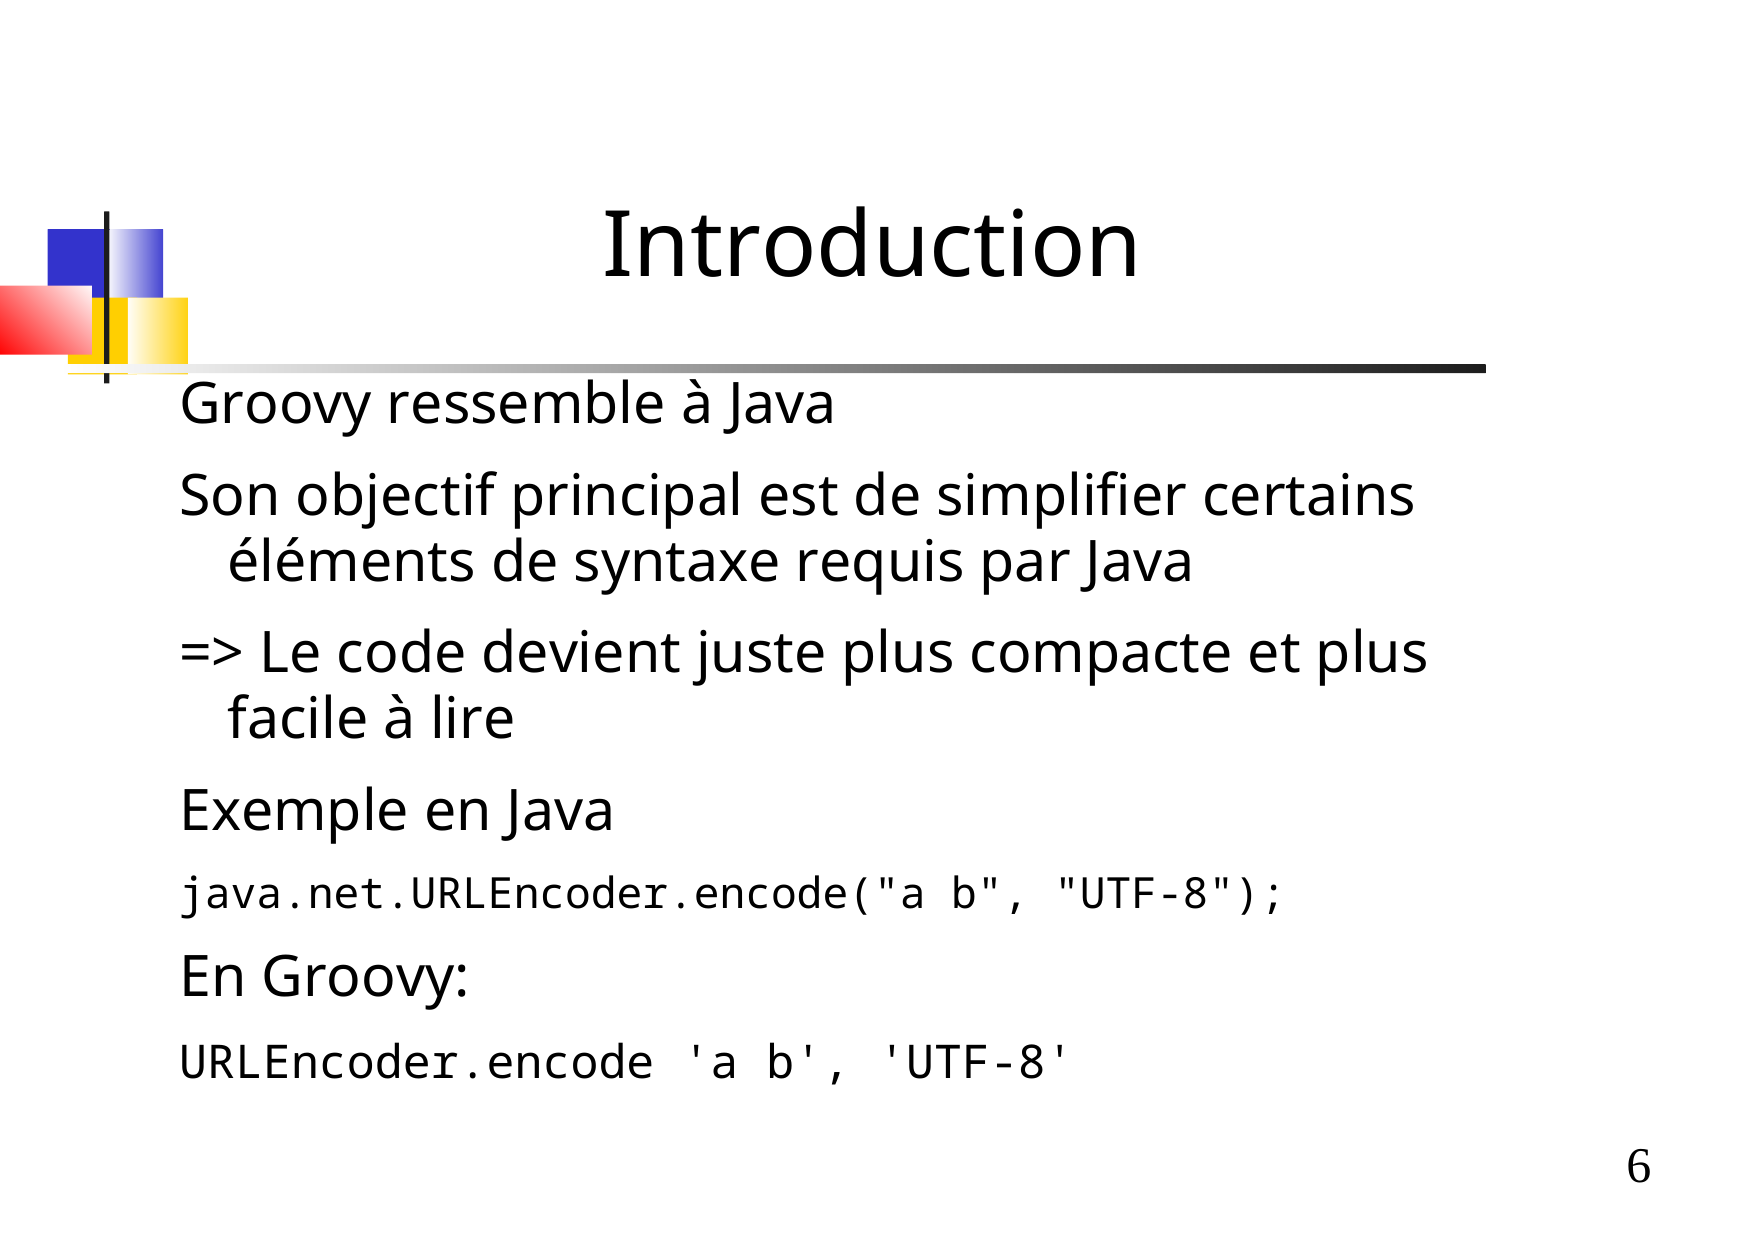

# Introduction
Groovy ressemble à Java
Son objectif principal est de simplifier certains éléments de syntaxe requis par Java
=> Le code devient juste plus compacte et plus facile à lire
Exemple en Java
java.net.URLEncoder.encode("a b", "UTF-8");
En Groovy:
URLEncoder.encode 'a b', 'UTF-8'